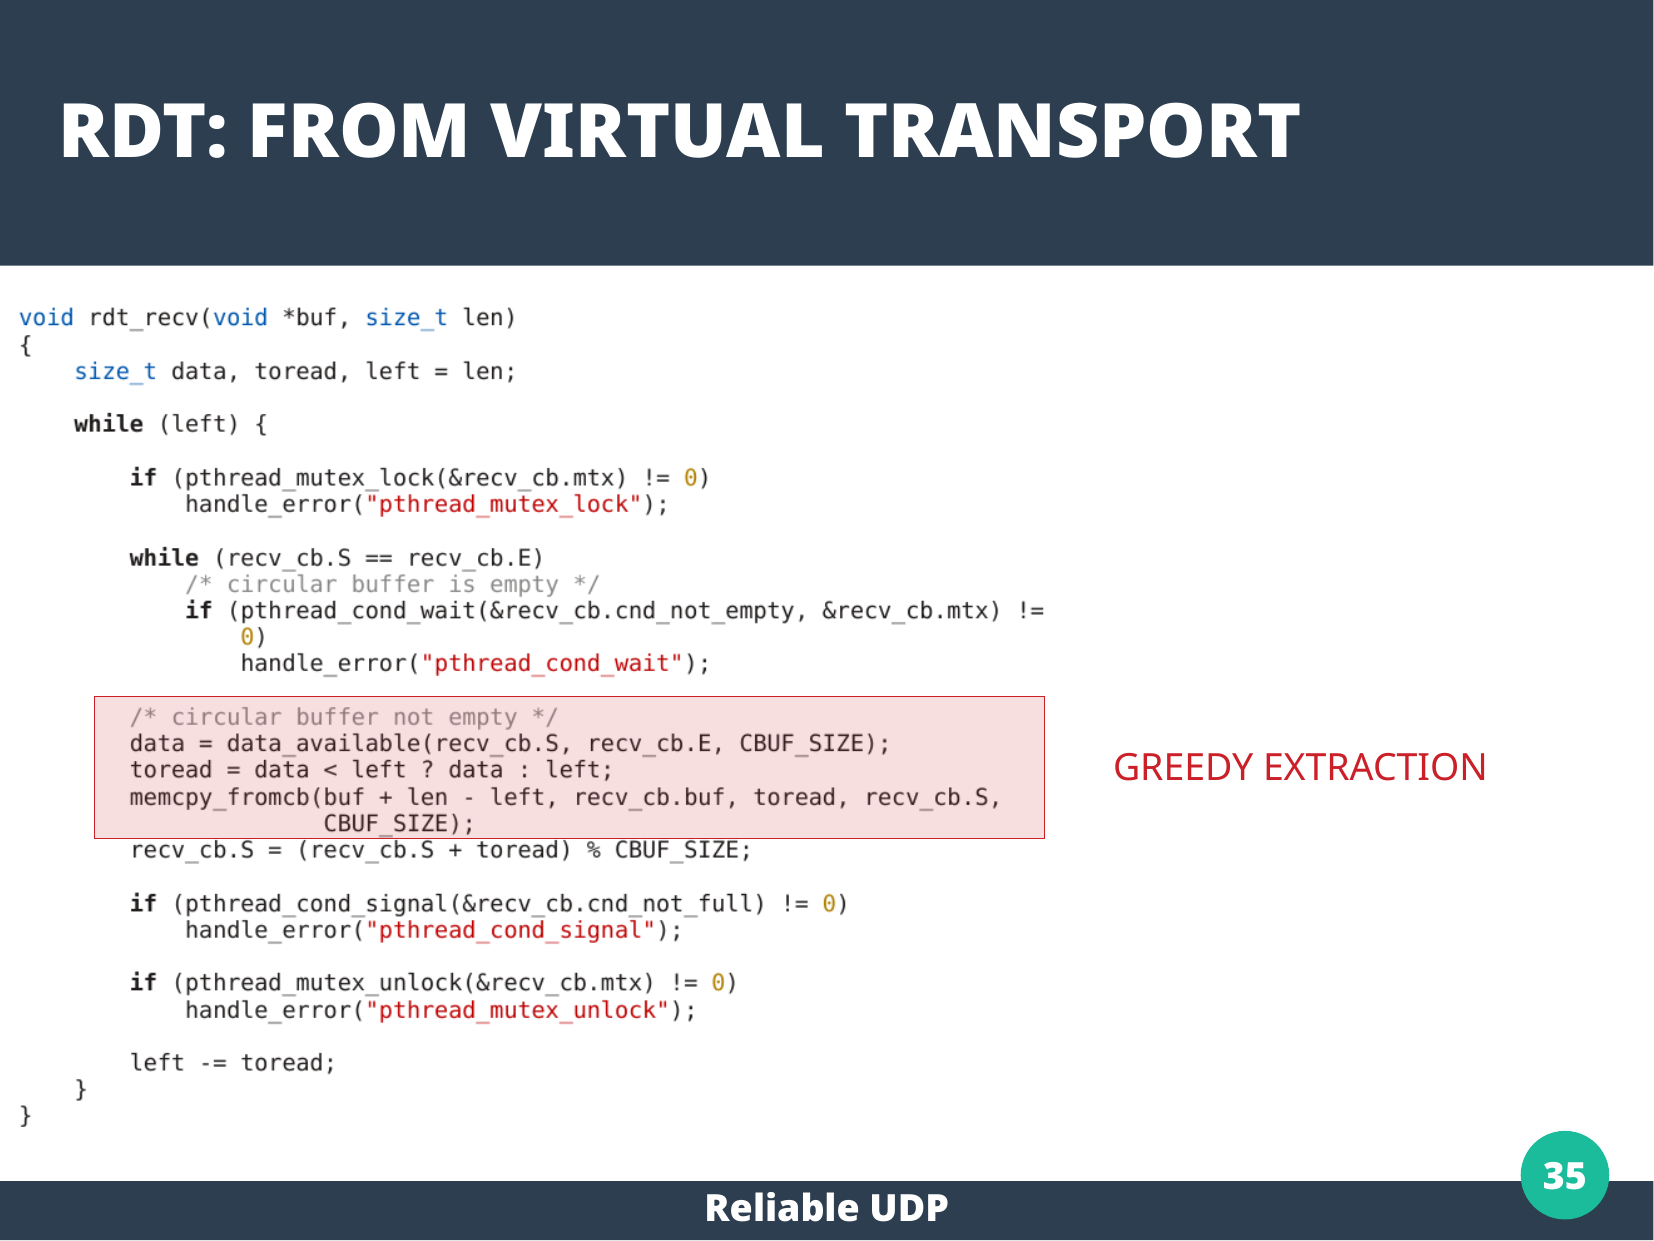

# RDT: FROM VIRTUAL TRANSPORT
GREEDY EXTRACTION
35
Reliable UDP